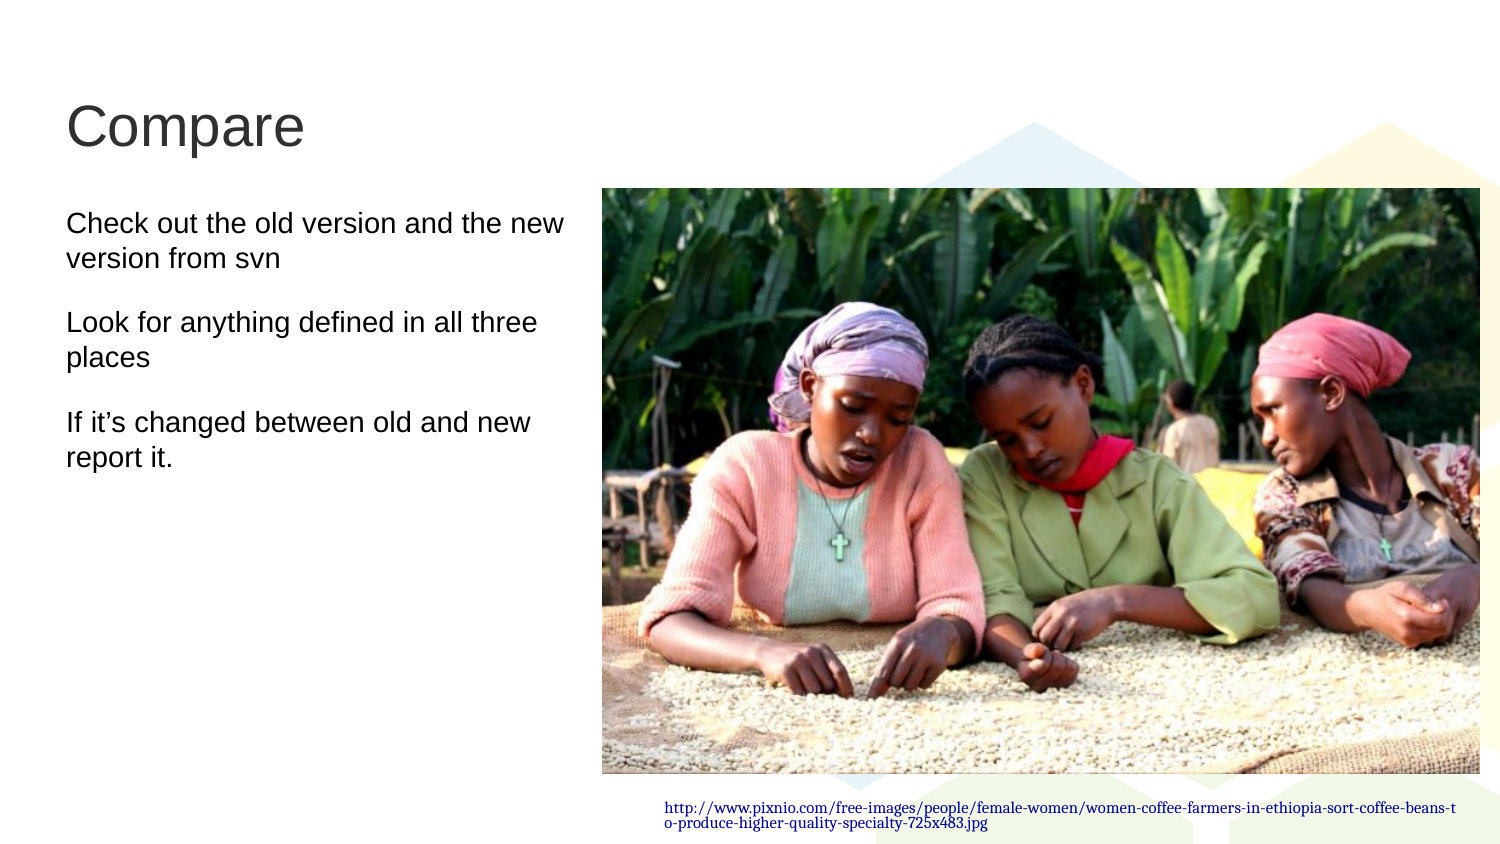

# Compare
Check out the old version and the new version from svn
Look for anything defined in all three places
If it’s changed between old and new report it.
http://www.pixnio.com/free-images/people/female-women/women-coffee-farmers-in-ethiopia-sort-coffee-beans-to-produce-higher-quality-specialty-725x483.jpg